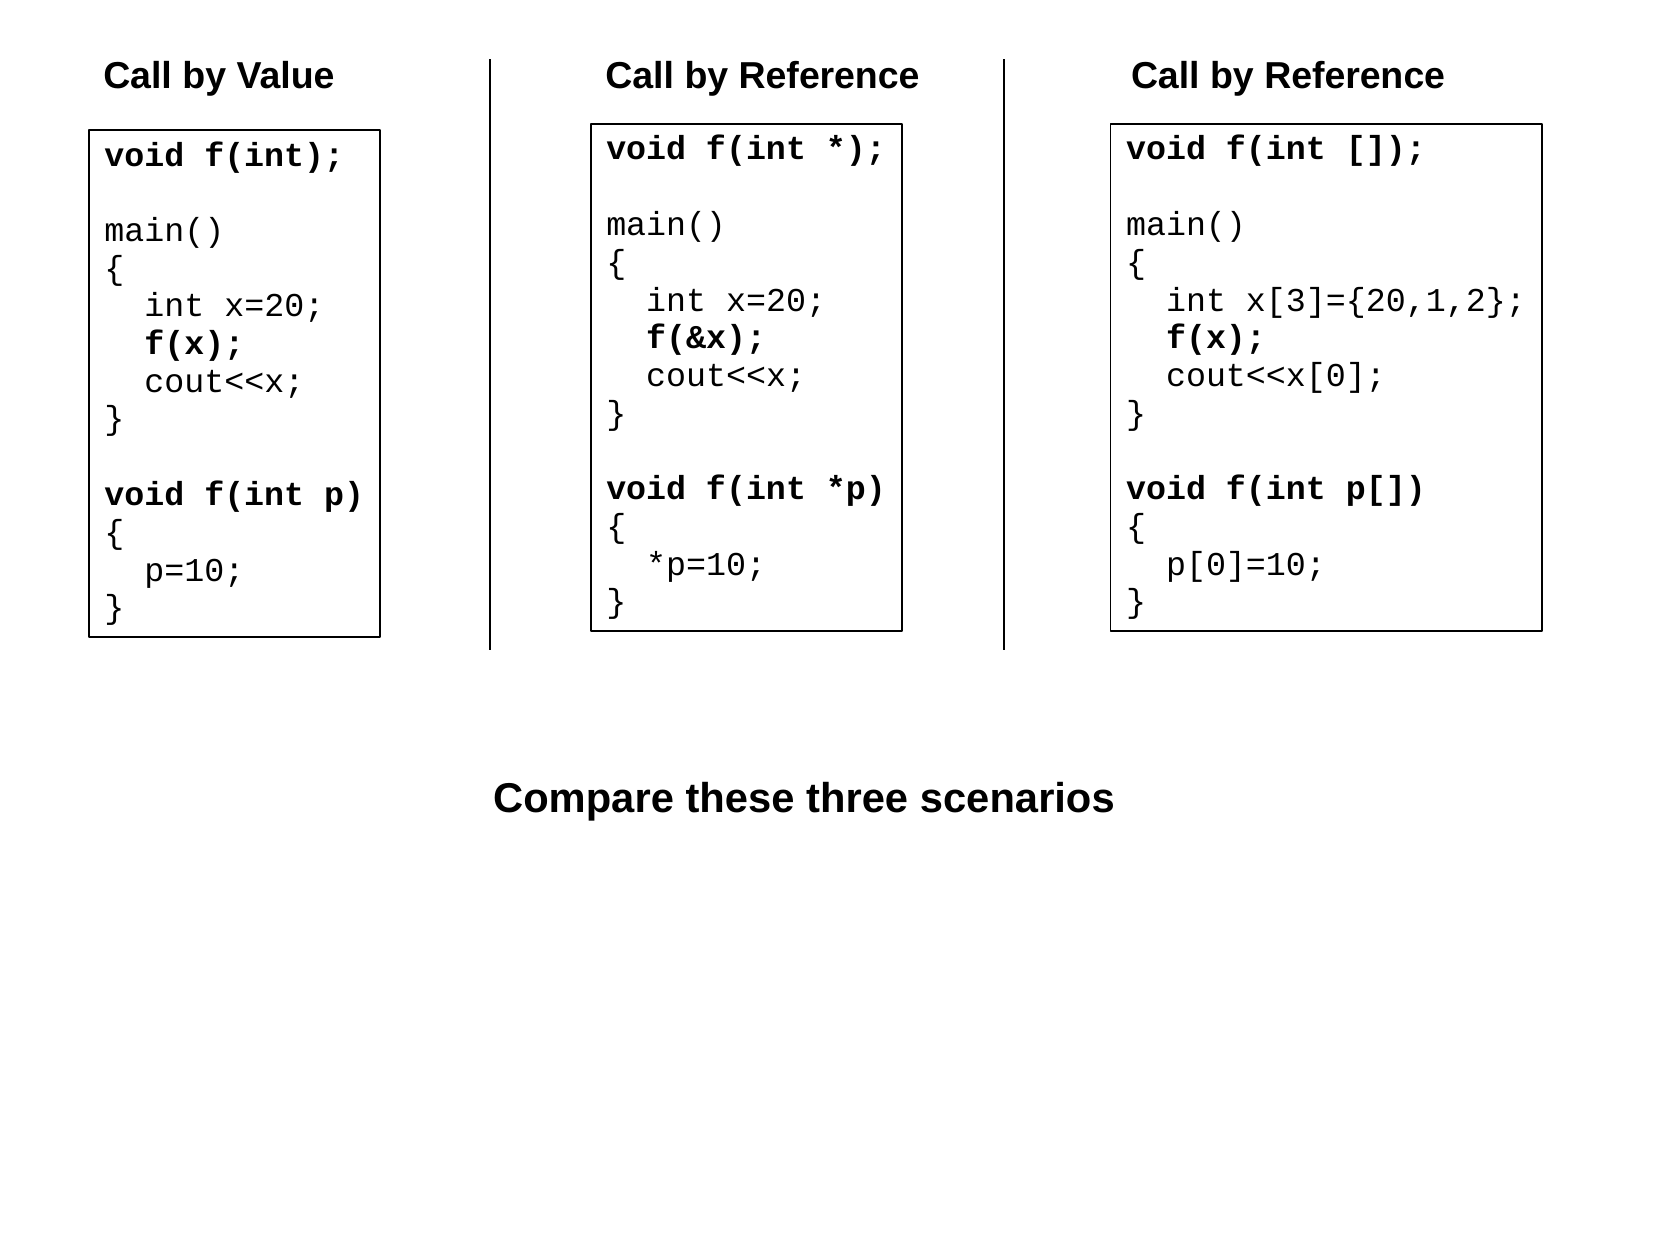

Call by Value
Call by Reference
Call by Reference
void f(int *);
main()
{
 int x=20;
 f(&x);
 cout<<x;
}
void f(int *p)
{
 *p=10;
}
void f(int []);
main()
{
 int x[3]={20,1,2};
 f(x);
 cout<<x[0];
}
void f(int p[])
{
 p[0]=10;
}
void f(int);
main()
{
 int x=20;
 f(x);
 cout<<x;
}
void f(int p)
{
 p=10;
}
Compare these three scenarios